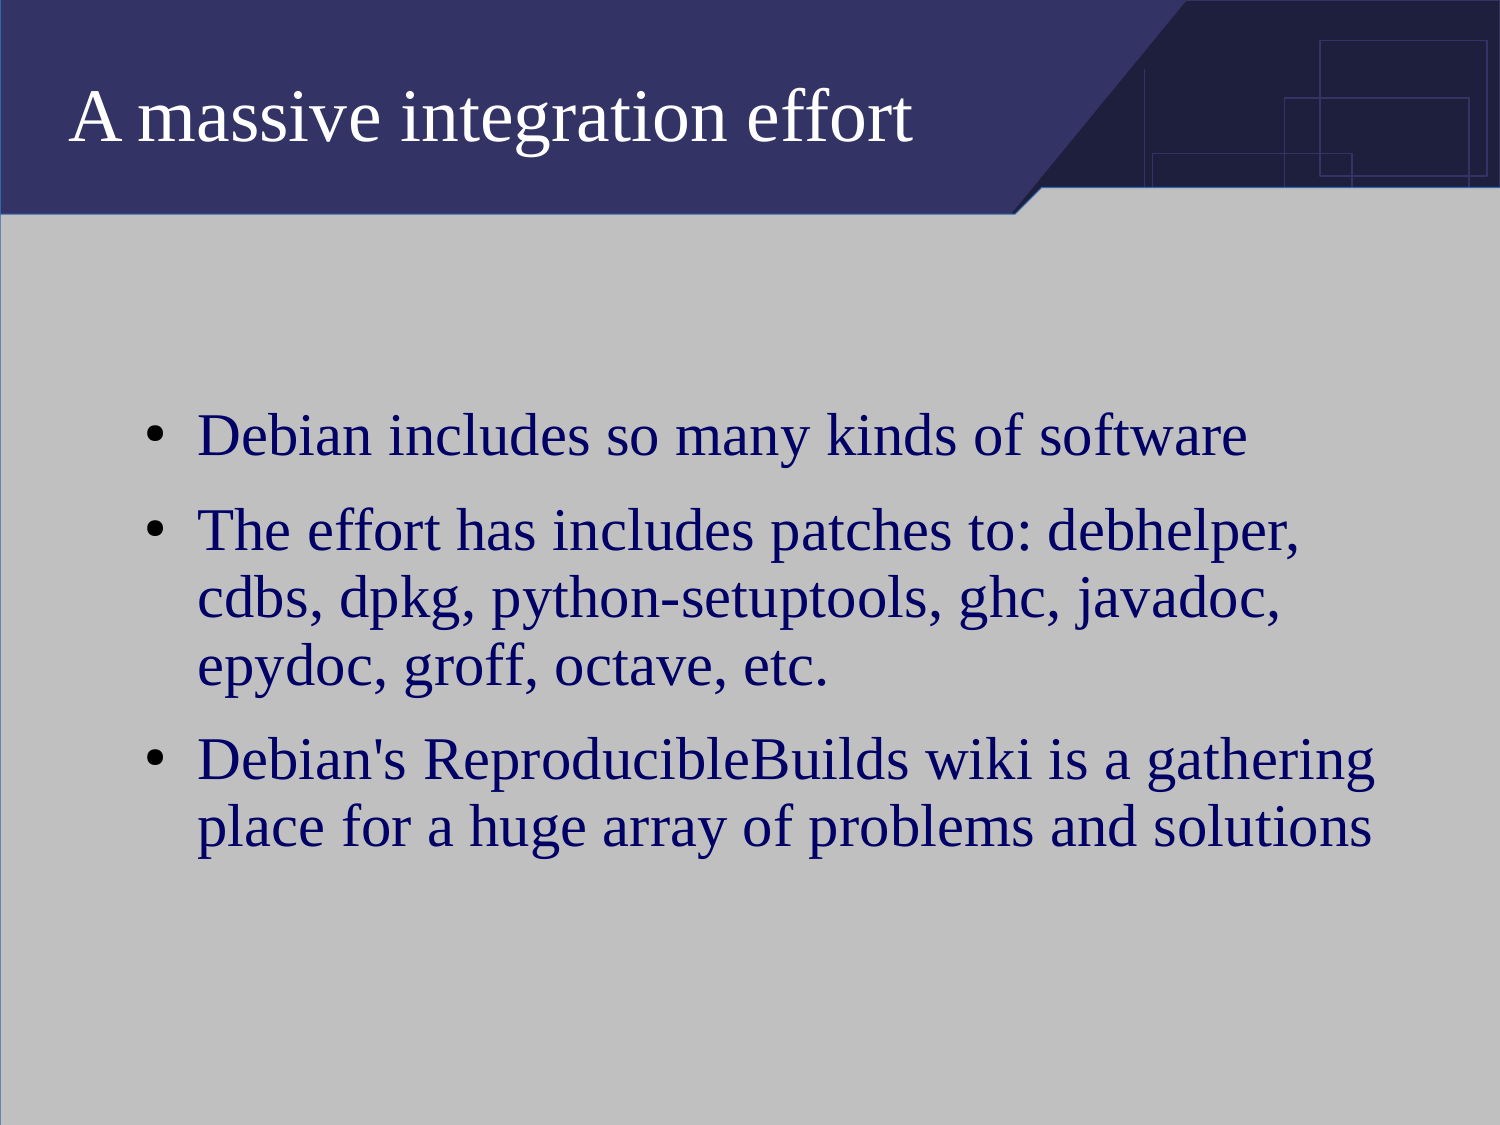

A massive integration effort
Debian includes so many kinds of software
The effort has includes patches to: debhelper, cdbs, dpkg, python-setuptools, ghc, javadoc, epydoc, groff, octave, etc.
Debian's ReproducibleBuilds wiki is a gathering place for a huge array of problems and solutions